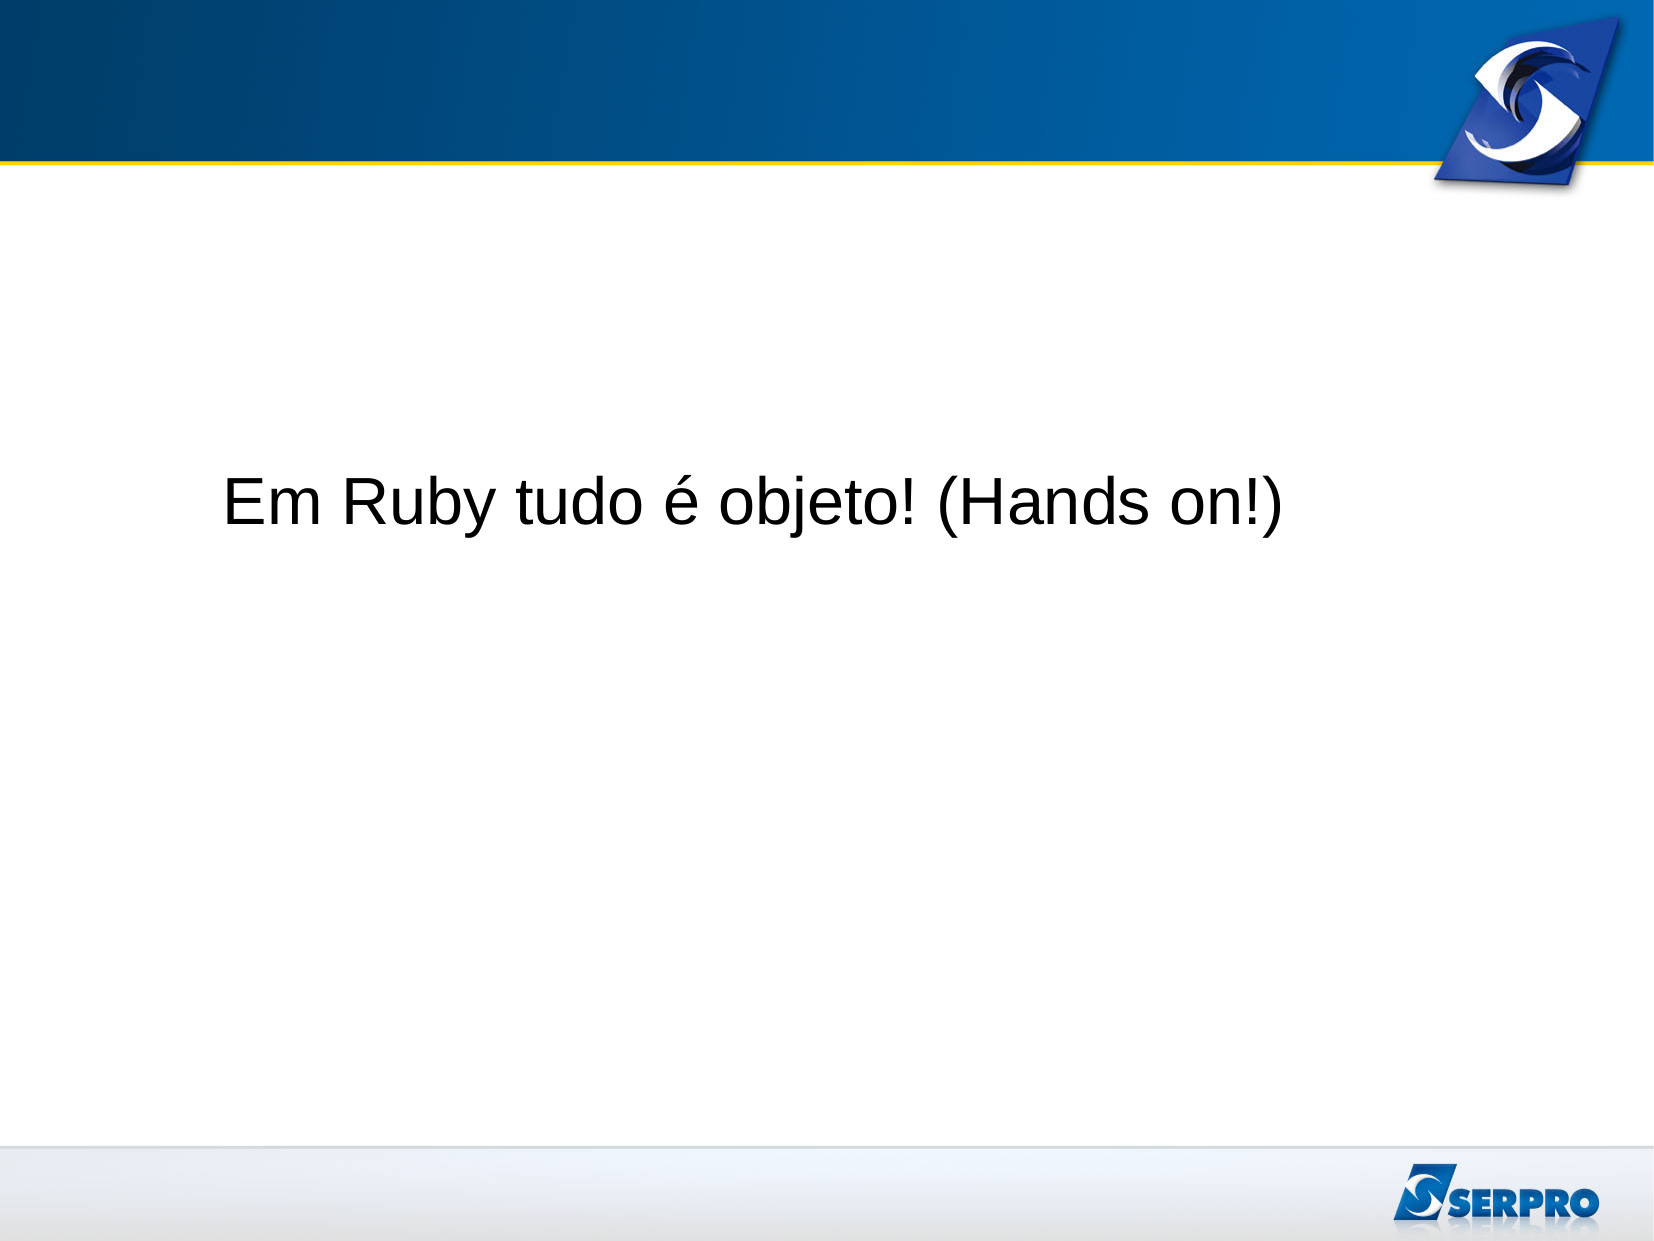

#
Em Ruby tudo é objeto! (Hands on!)